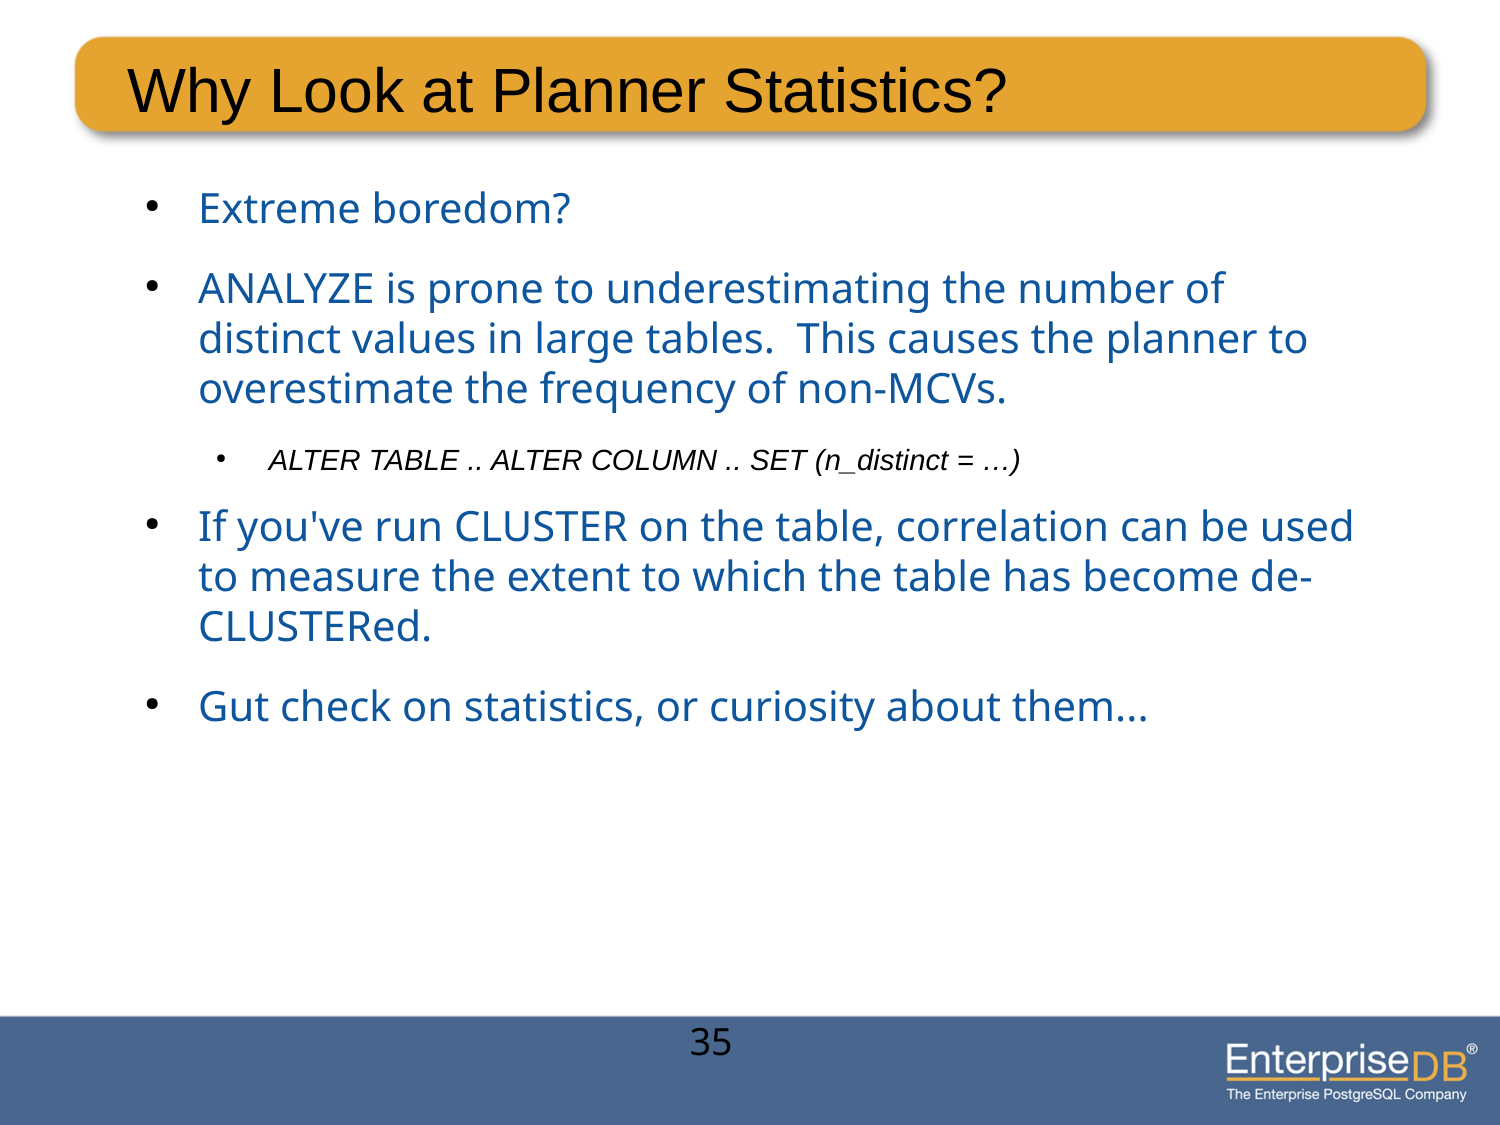

# Why Look at Planner Statistics?
Extreme boredom?
ANALYZE is prone to underestimating the number of distinct values in large tables. This causes the planner to overestimate the frequency of non-MCVs.
ALTER TABLE .. ALTER COLUMN .. SET (n_distinct = …)
If you've run CLUSTER on the table, correlation can be used to measure the extent to which the table has become de-CLUSTERed.
Gut check on statistics, or curiosity about them...